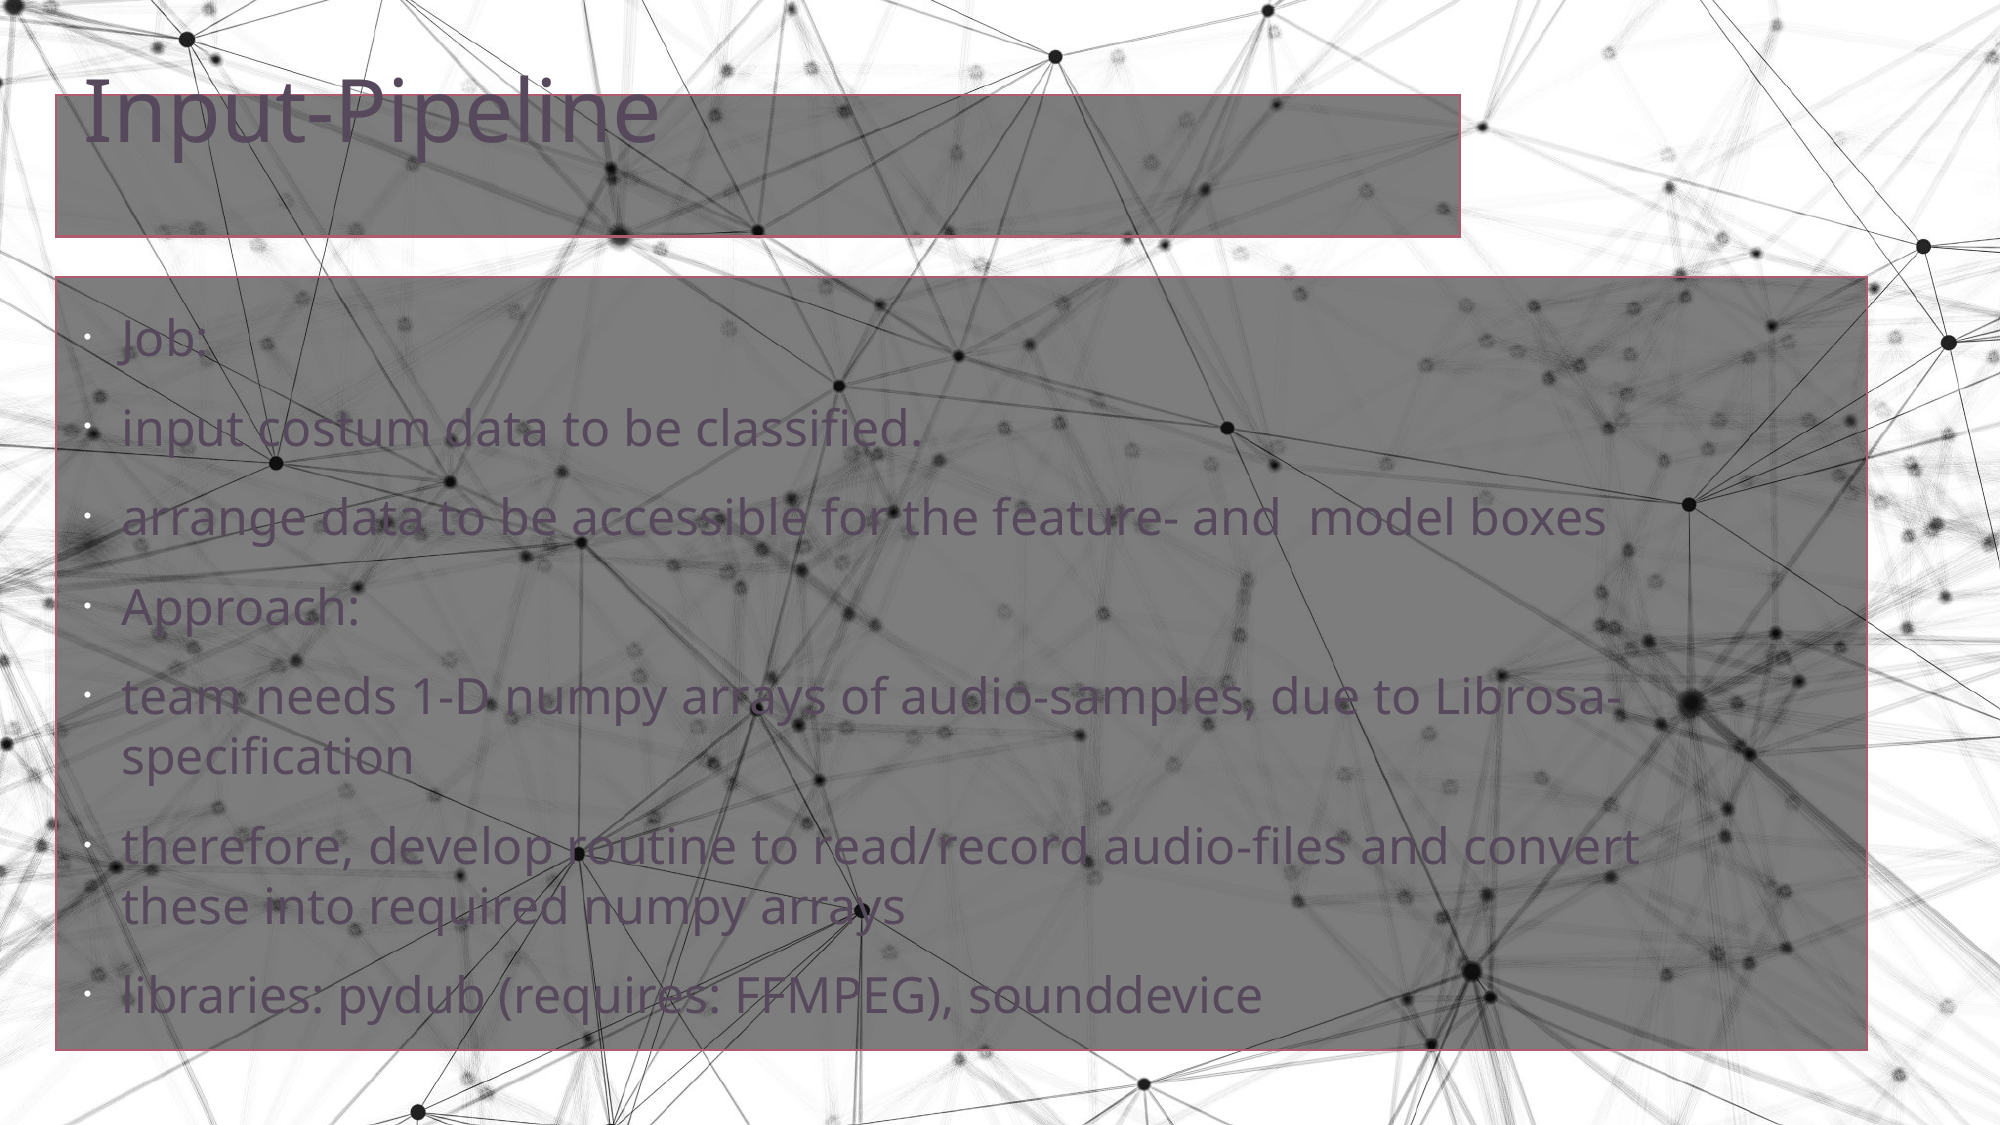

# Input-Pipeline
Job:
input costum data to be classified.
arrange data to be accessible for the feature- and model boxes
Approach:
team needs 1-D numpy arrays of audio-samples, due to Librosa-specification
therefore, develop routine to read/record audio-files and convert these into required numpy arrays
libraries: pydub (requires: FFMPEG), sounddevice